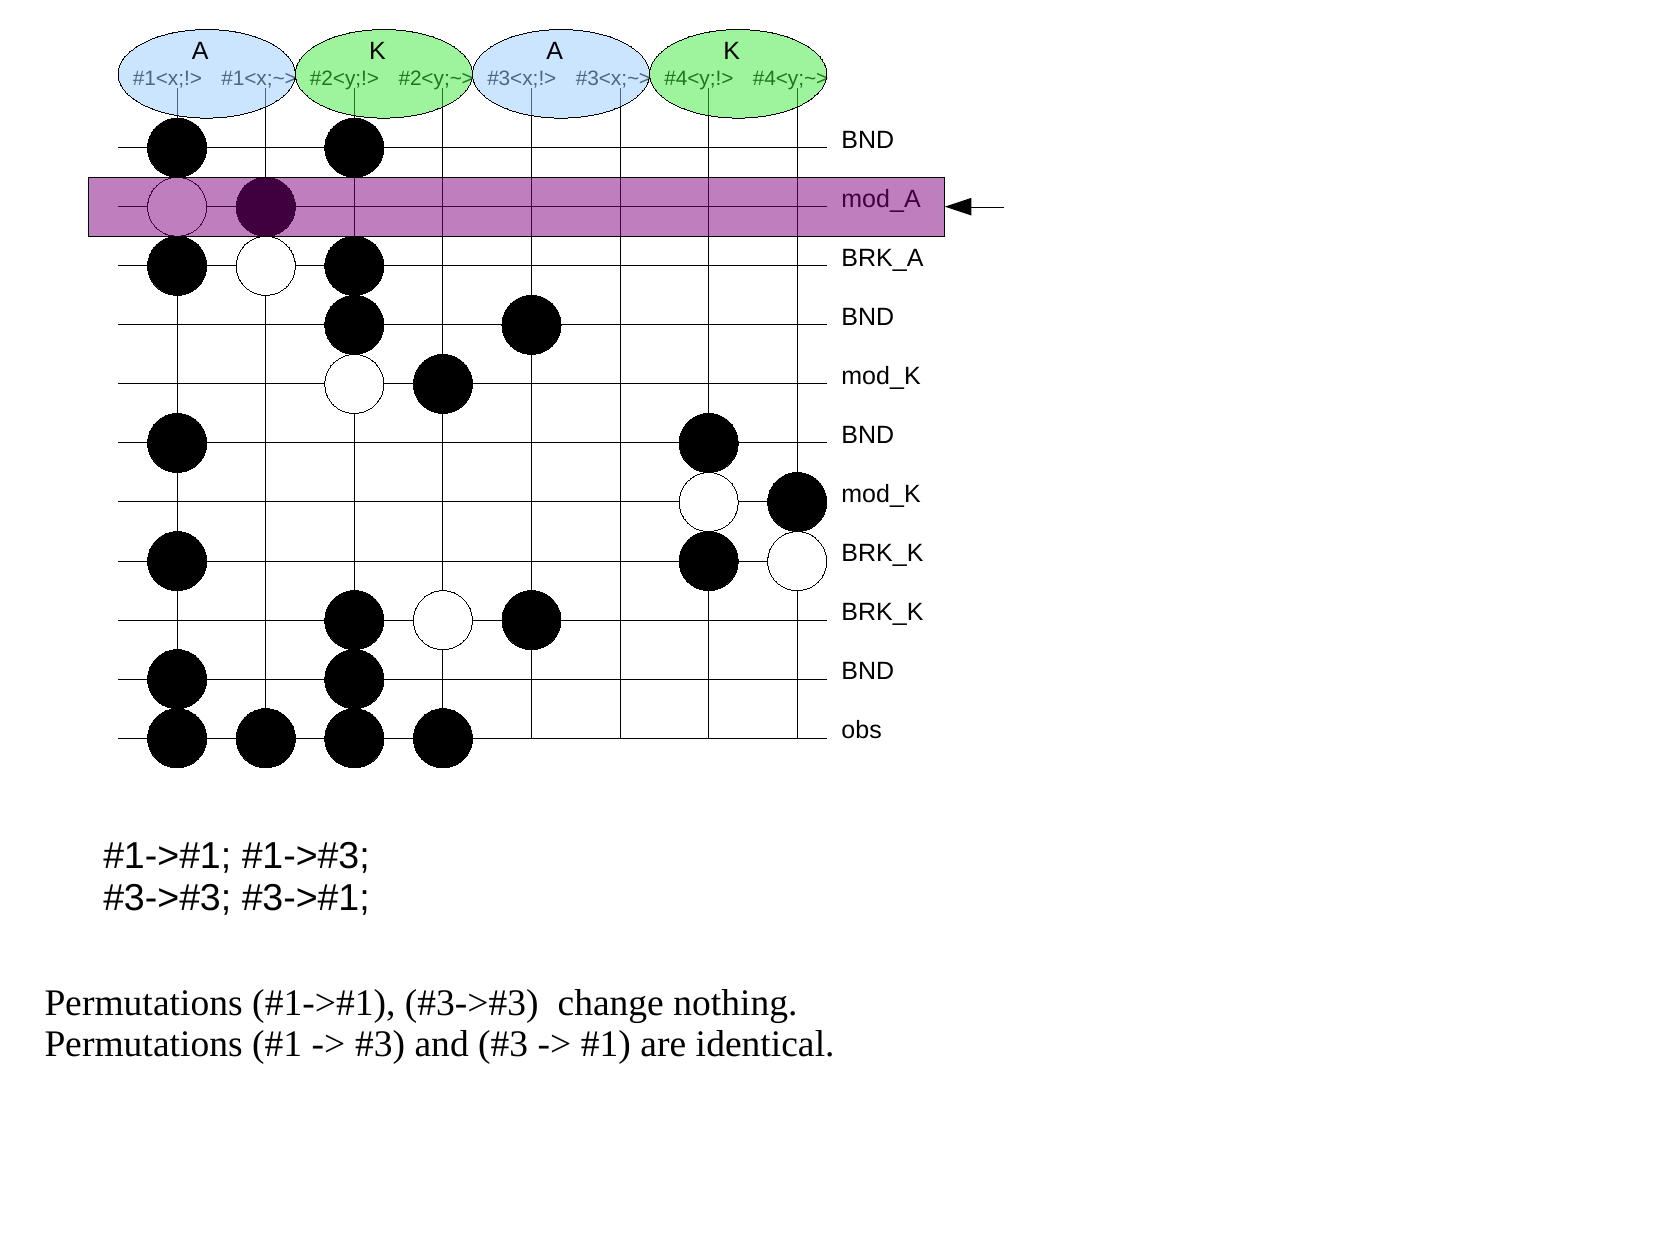

A
K
A
K
#1<x;!>
#1<x;~>
#2<y;!>
#2<y;~>
#3<x;!>
#3<x;~>
#4<y;!>
#4<y;~>
BND
mod_A
BRK_A
BND
mod_K
BND
mod_K
BRK_K
BRK_K
BND
obs
#1->#1; #1->#3;
#3->#3; #3->#1;
Permutations (#1->#1), (#3->#3) change nothing.
Permutations (#1 -> #3) and (#3 -> #1) are identical.